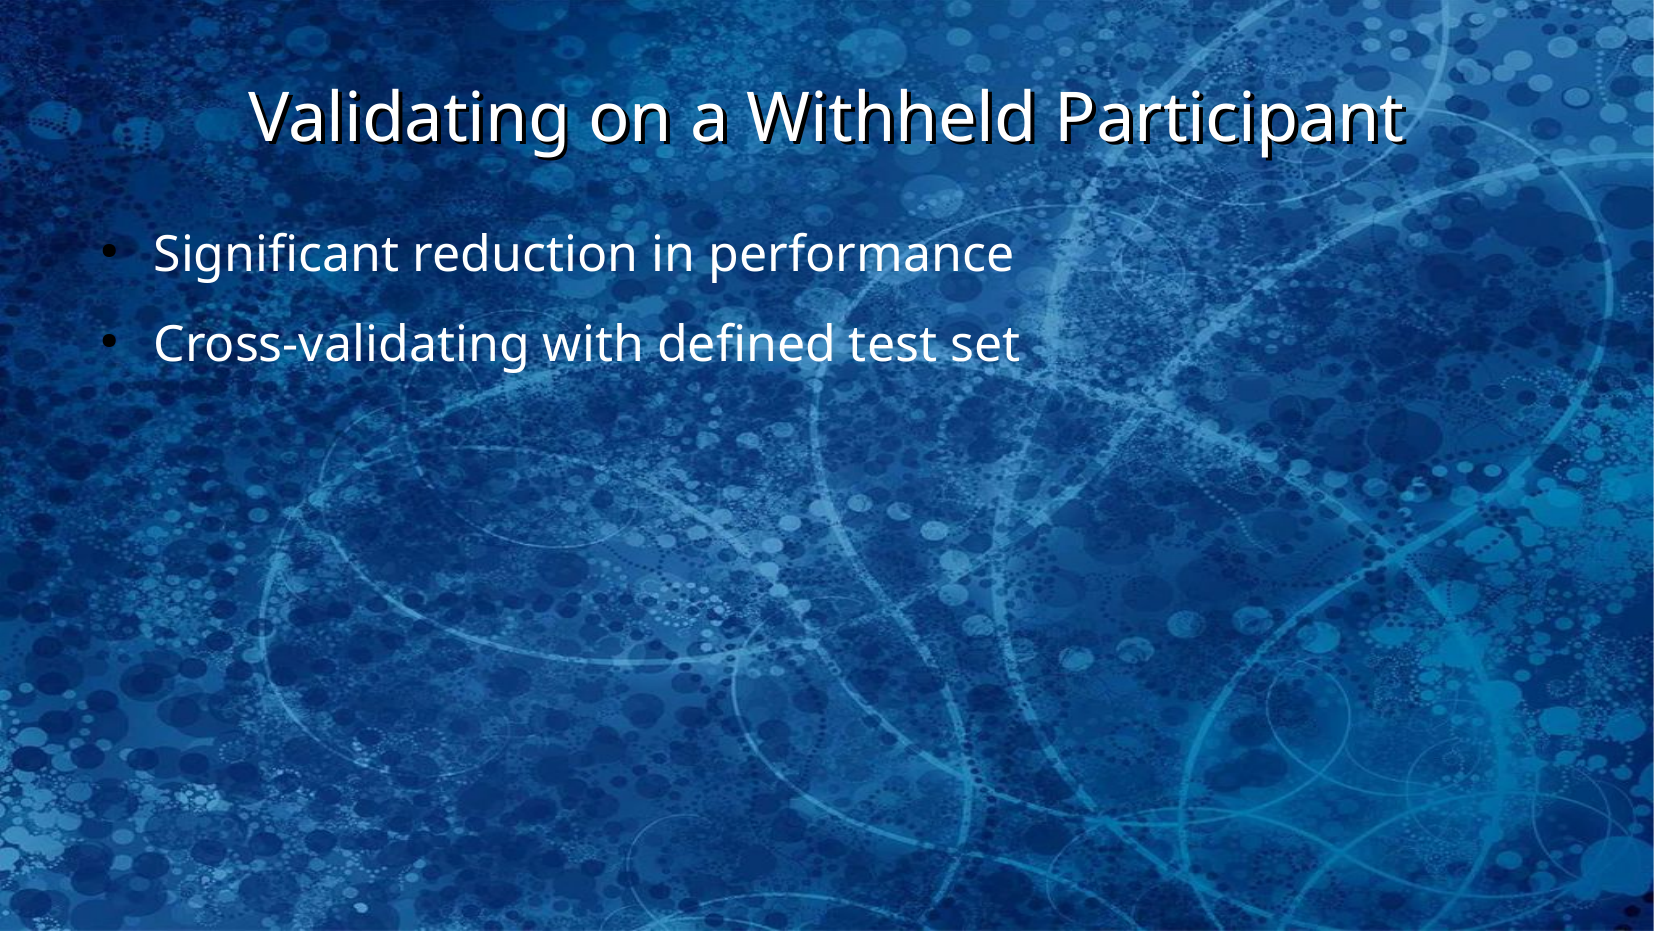

# Validating on a Withheld Participant
Significant reduction in performance
Cross-validating with defined test set